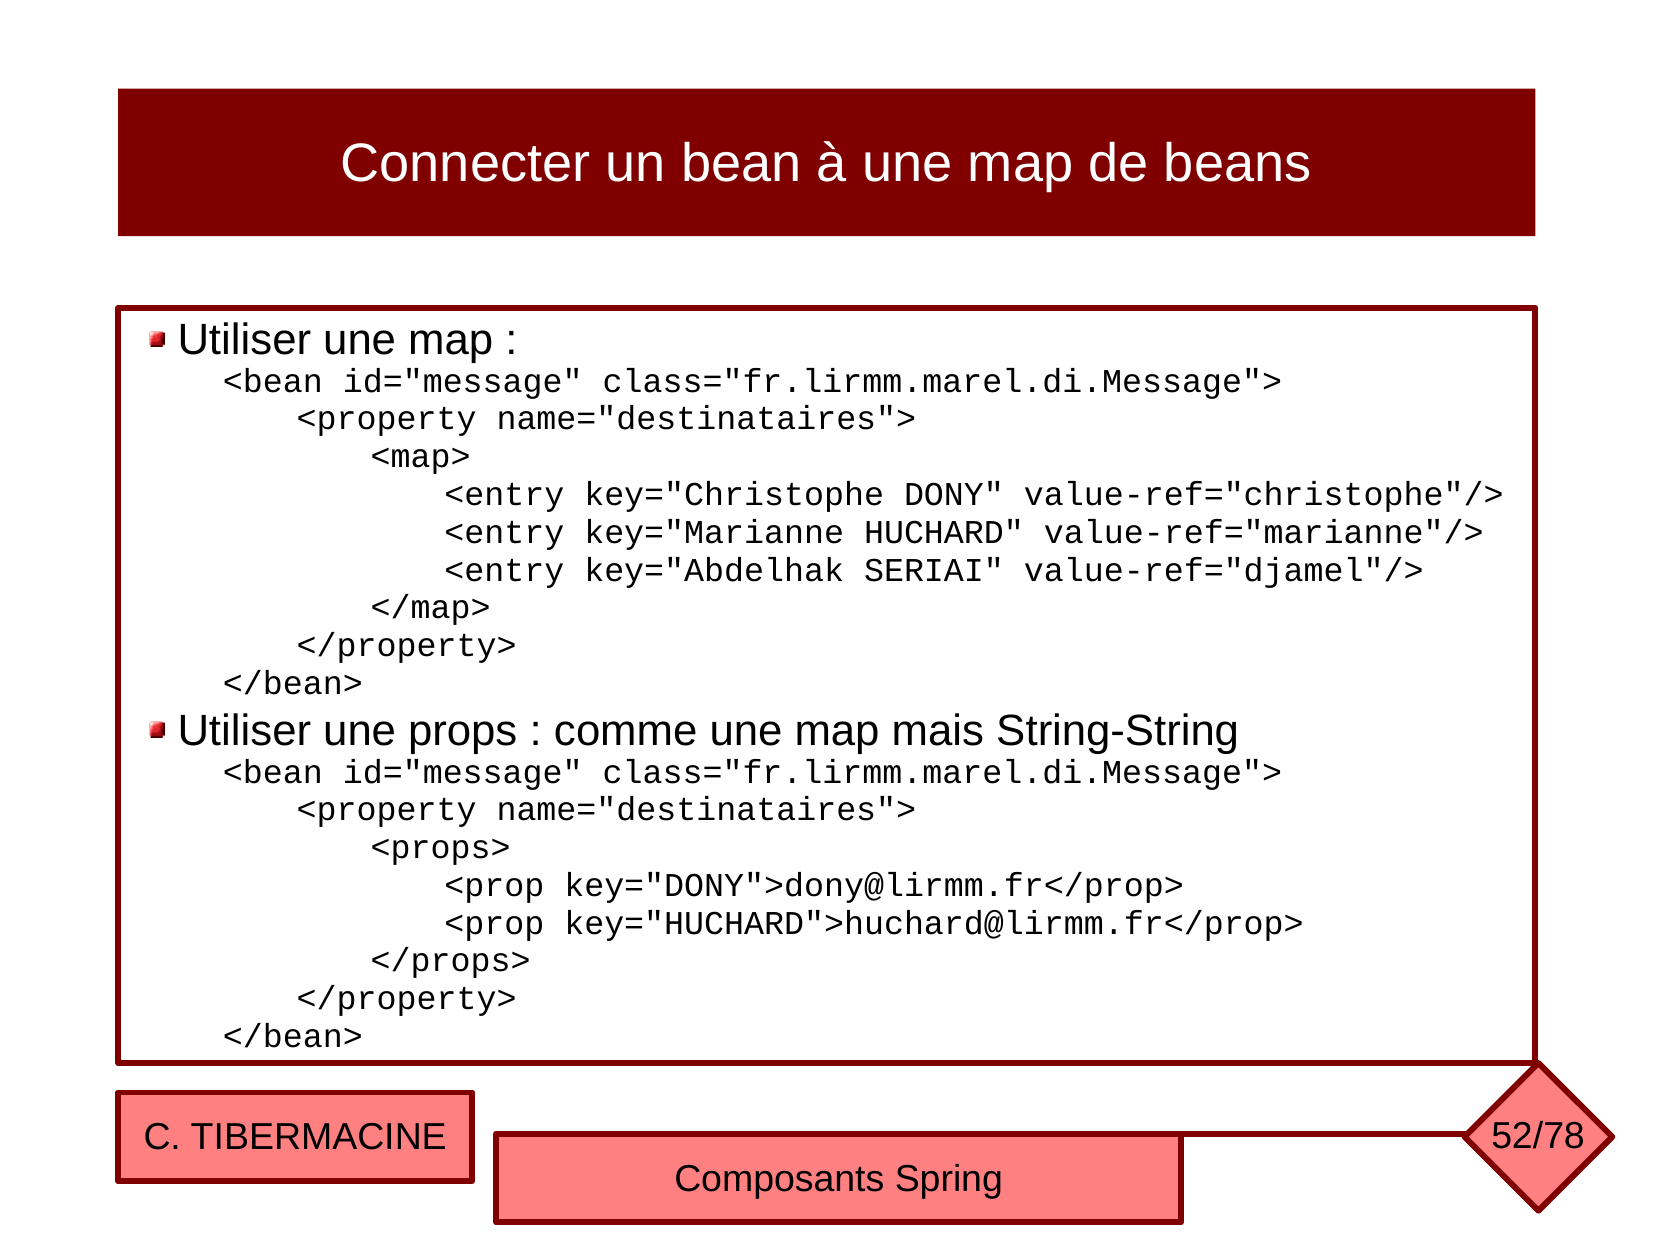

Connecter un bean à une map de beans
 Utiliser une map :
	<bean id="message" class="fr.lirmm.marel.di.Message">
		<property name="destinataires">
			<map>
				<entry key="Christophe DONY" value-ref="christophe"/>
				<entry key="Marianne HUCHARD" value-ref="marianne"/>
				<entry key="Abdelhak SERIAI" value-ref="djamel"/>
			</map>
		</property>
	</bean>
 Utiliser une props : comme une map mais String-String
	<bean id="message" class="fr.lirmm.marel.di.Message">
		<property name="destinataires">
			<props>
				<prop key="DONY">dony@lirmm.fr</prop>
				<prop key="HUCHARD">huchard@lirmm.fr</prop>
			</props>
		</property>
	</bean>
C. TIBERMACINE
Composants Spring